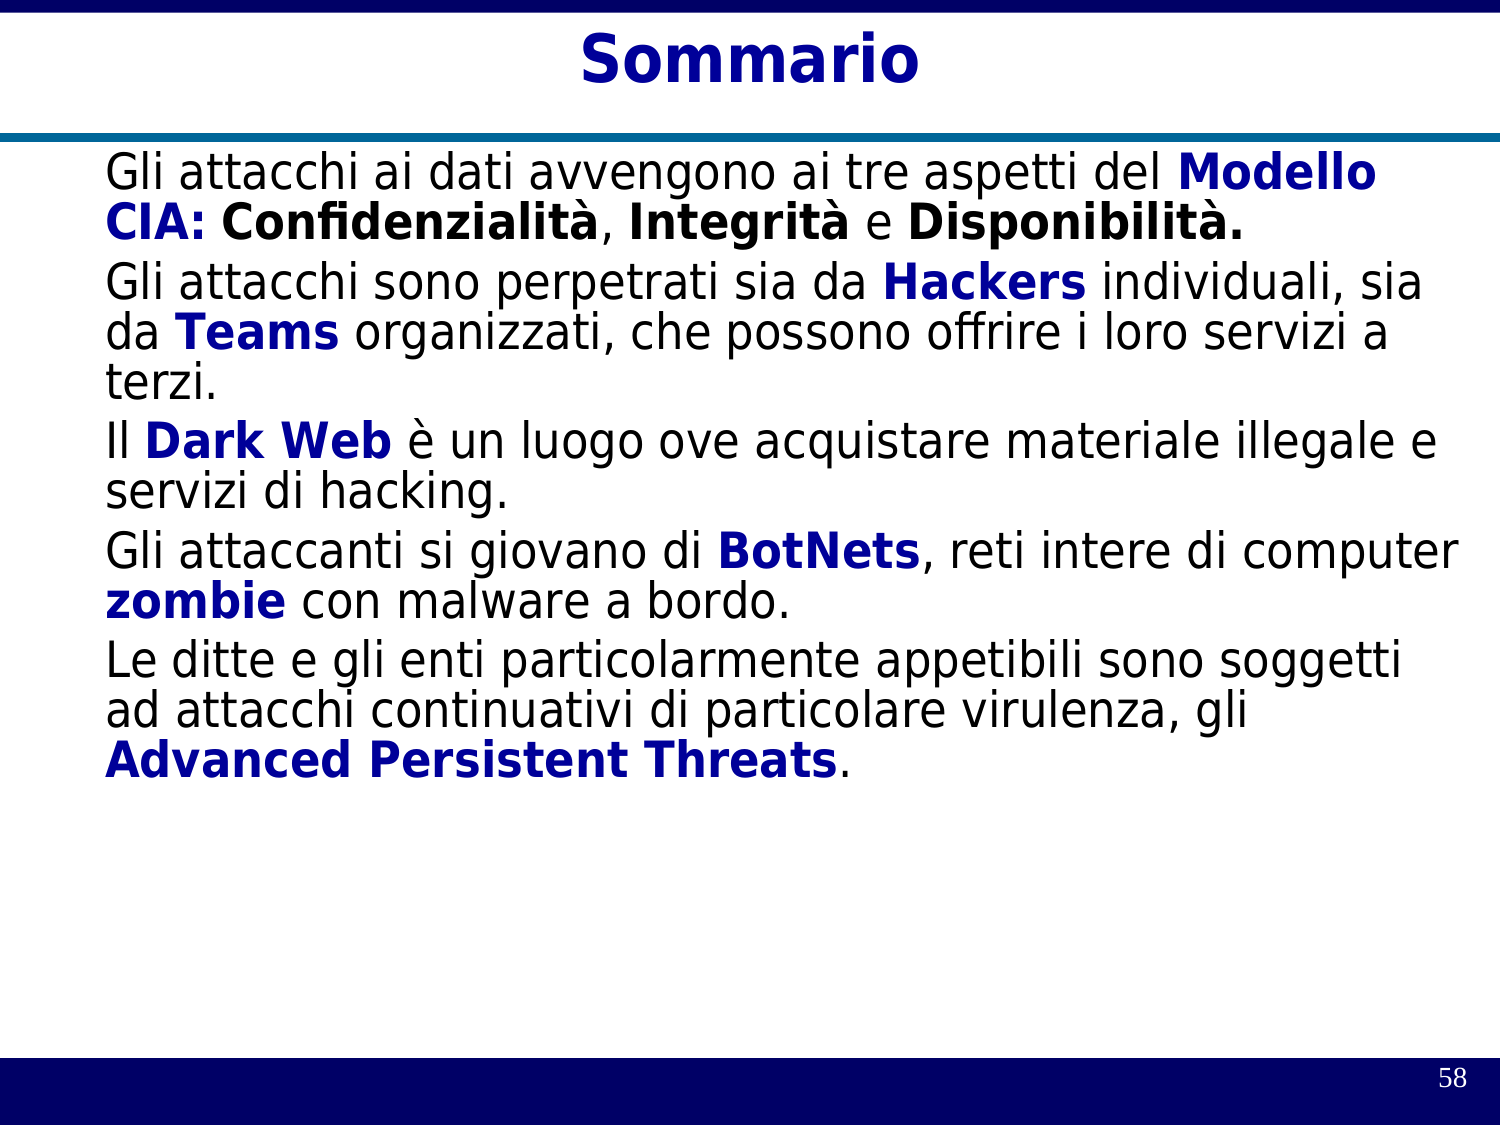

# Sommario
Gli attacchi ai dati avvengono ai tre aspetti del Modello CIA: Confidenzialità, Integrità e Disponibilità.
Gli attacchi sono perpetrati sia da Hackers individuali, sia da Teams organizzati, che possono offrire i loro servizi a terzi.
Il Dark Web è un luogo ove acquistare materiale illegale e servizi di hacking.
Gli attaccanti si giovano di BotNets, reti intere di computer zombie con malware a bordo.
Le ditte e gli enti particolarmente appetibili sono soggetti ad attacchi continuativi di particolare virulenza, gli Advanced Persistent Threats.